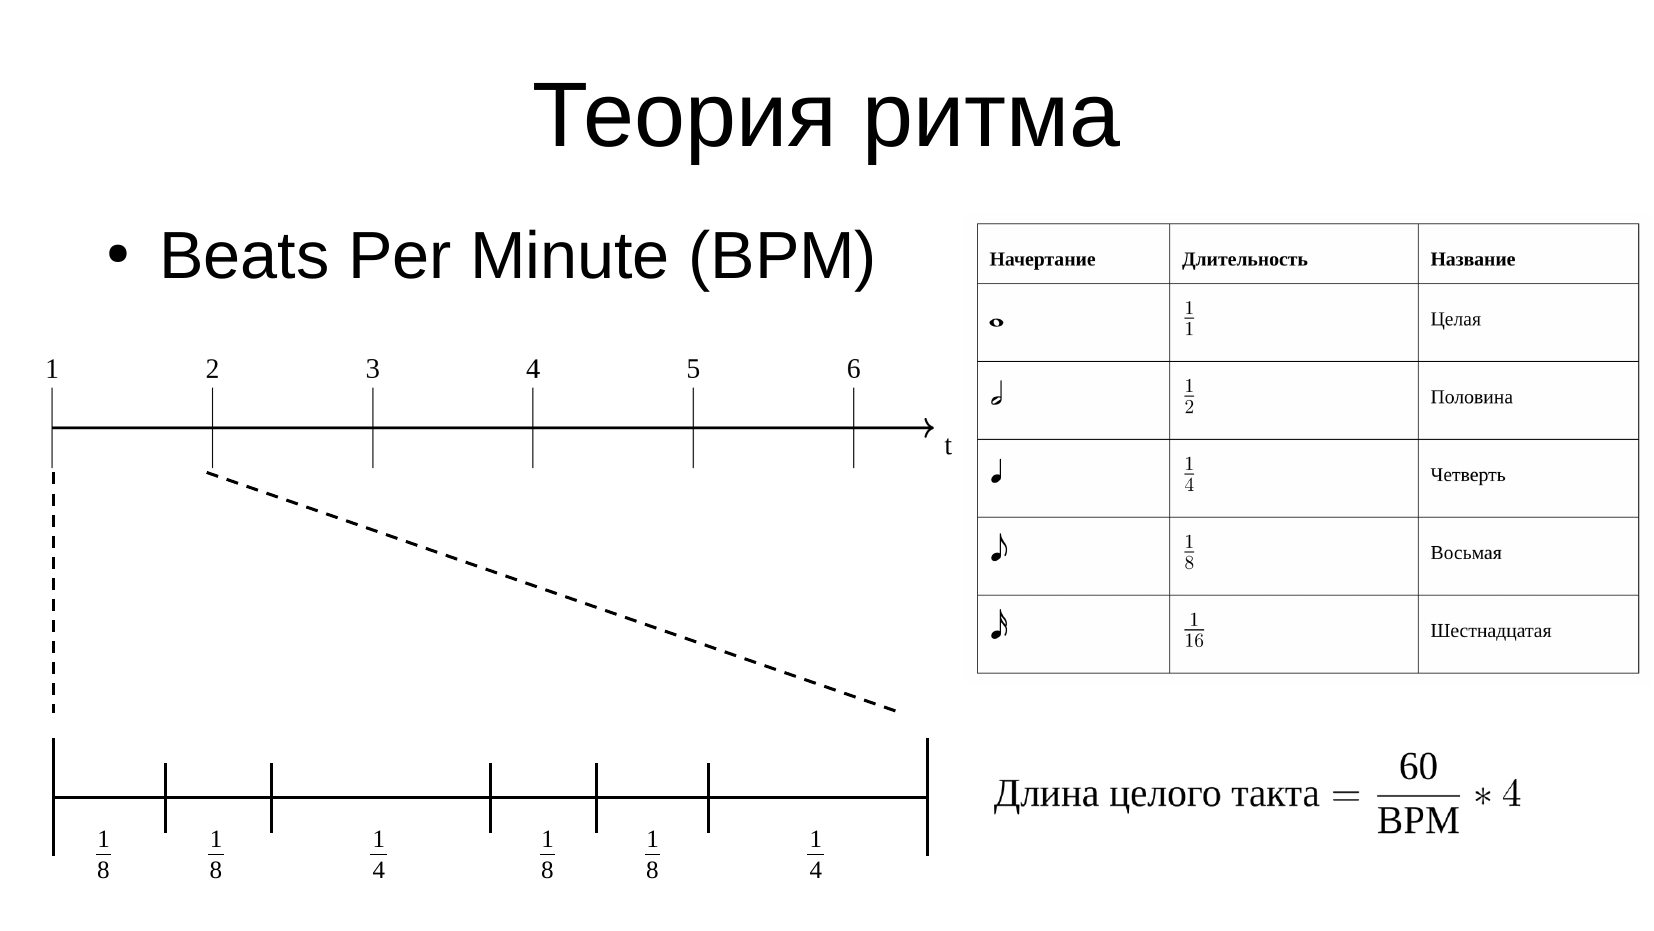

# Теория ритма
Beats Per Minute (BPM)